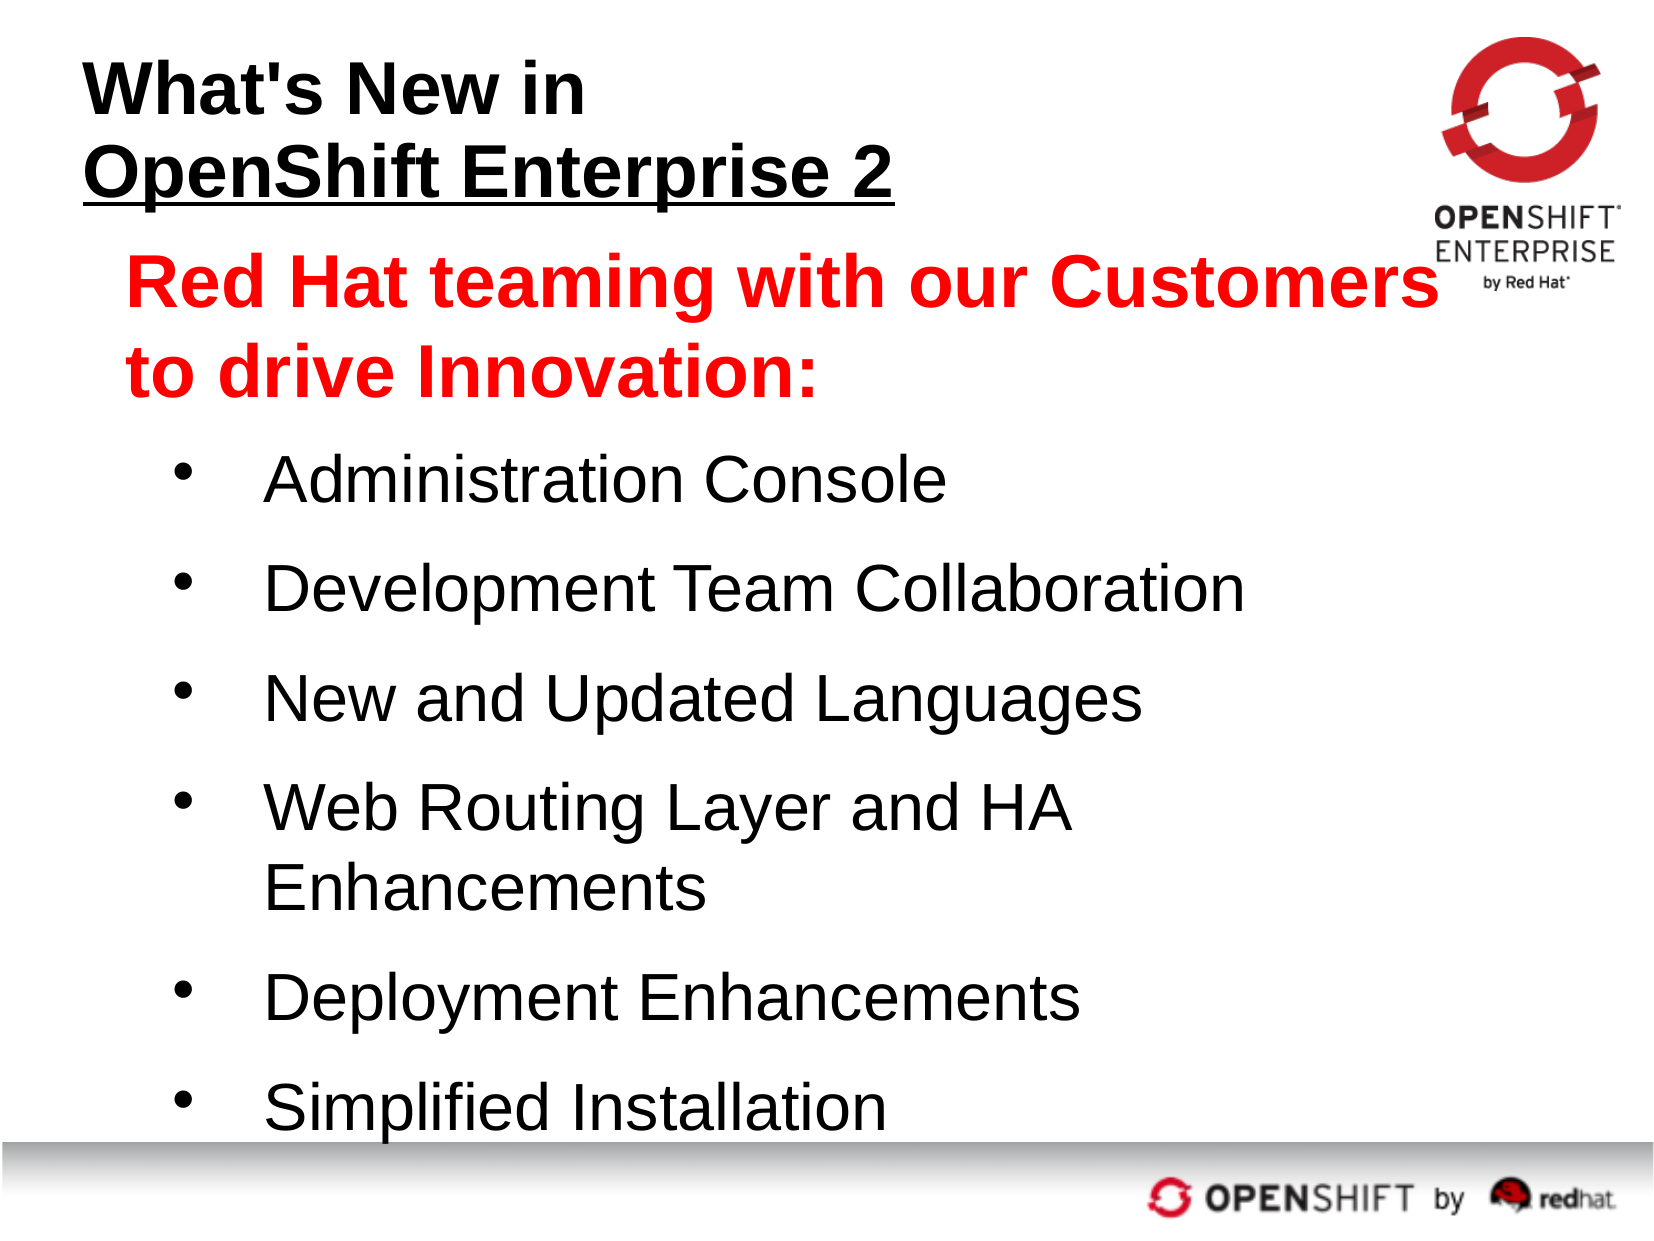

# What's New in OpenShift Enterprise 2
Red Hat teaming with our Customers to drive Innovation:
Administration Console
Development Team Collaboration
New and Updated Languages
Web Routing Layer and HA Enhancements
Deployment Enhancements
Simplified Installation